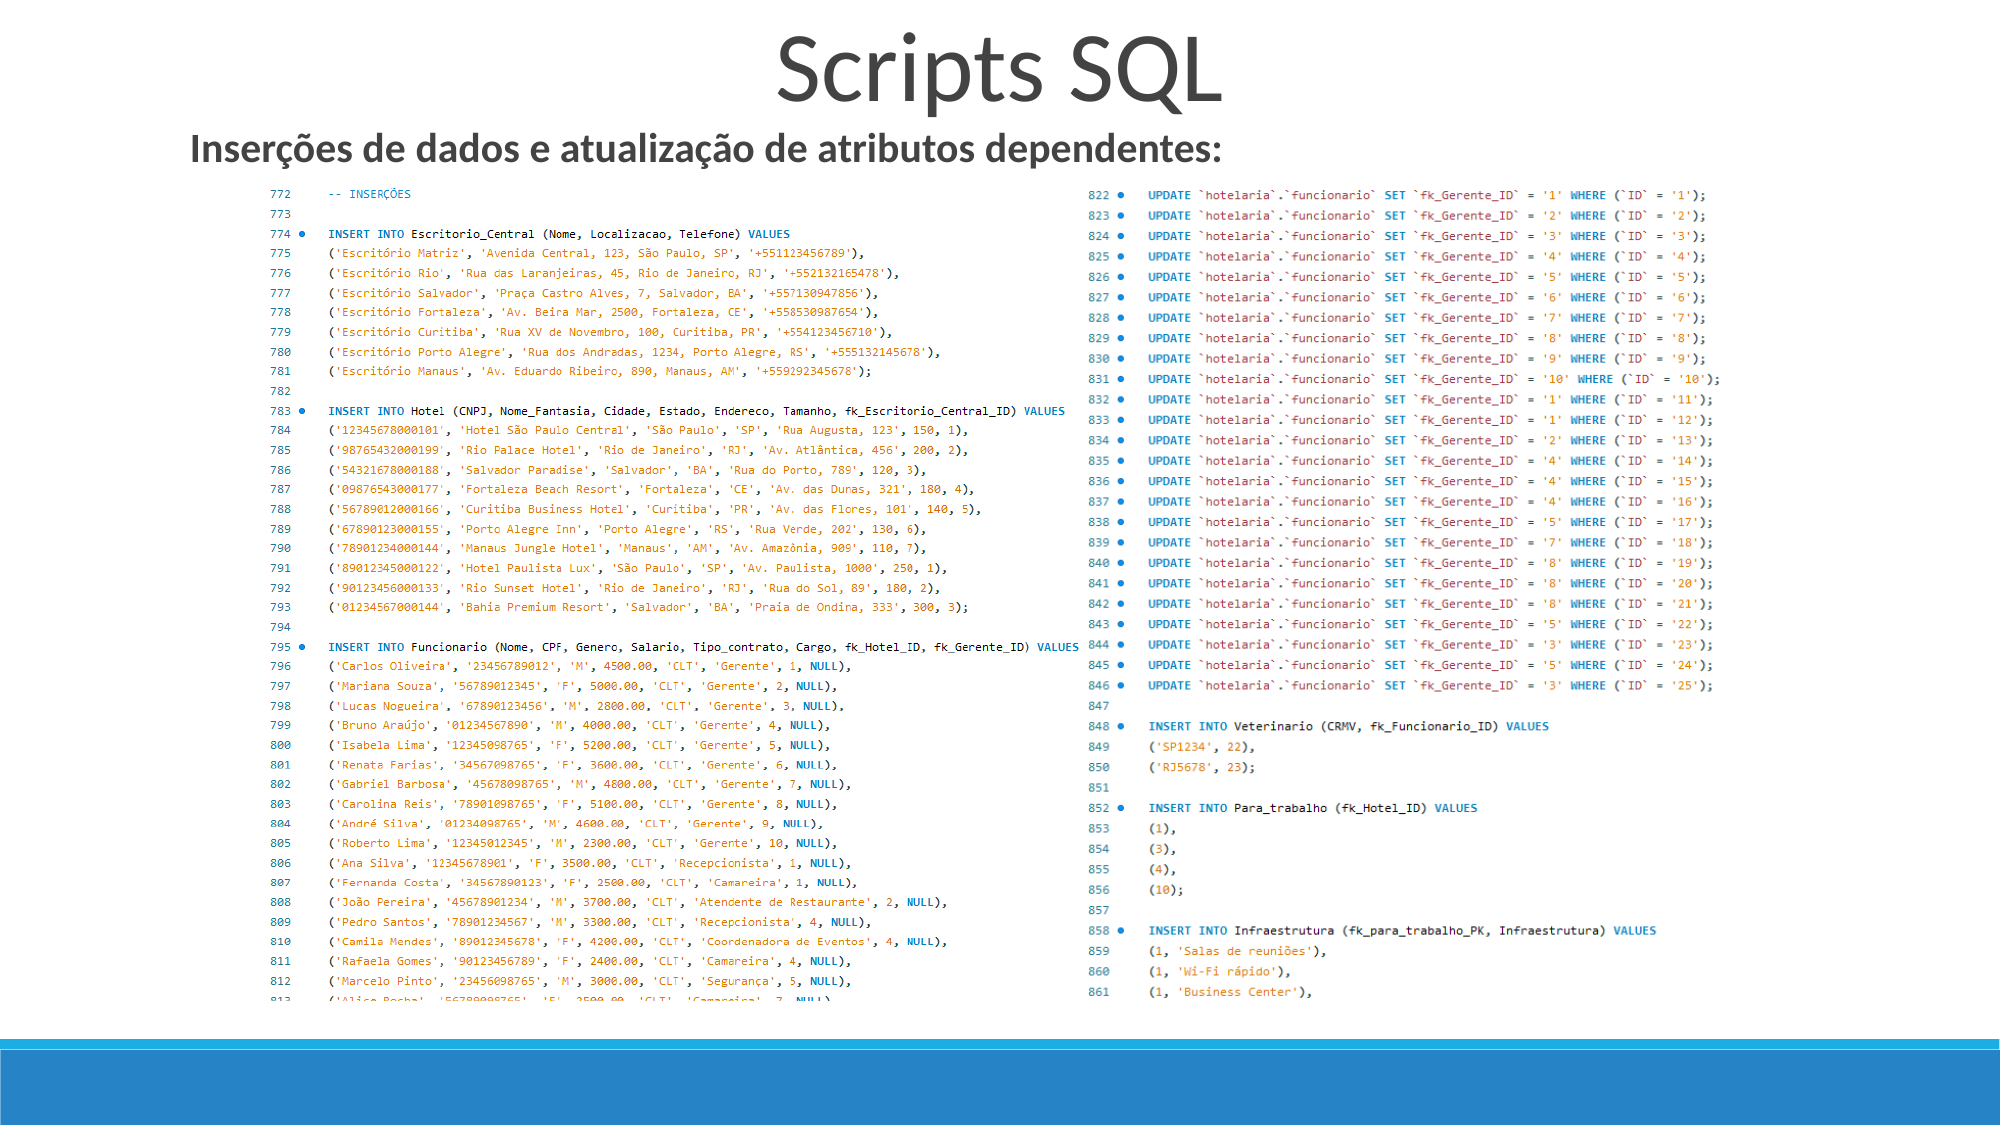

Scripts SQL
Inserções de dados e atualização de atributos dependentes: